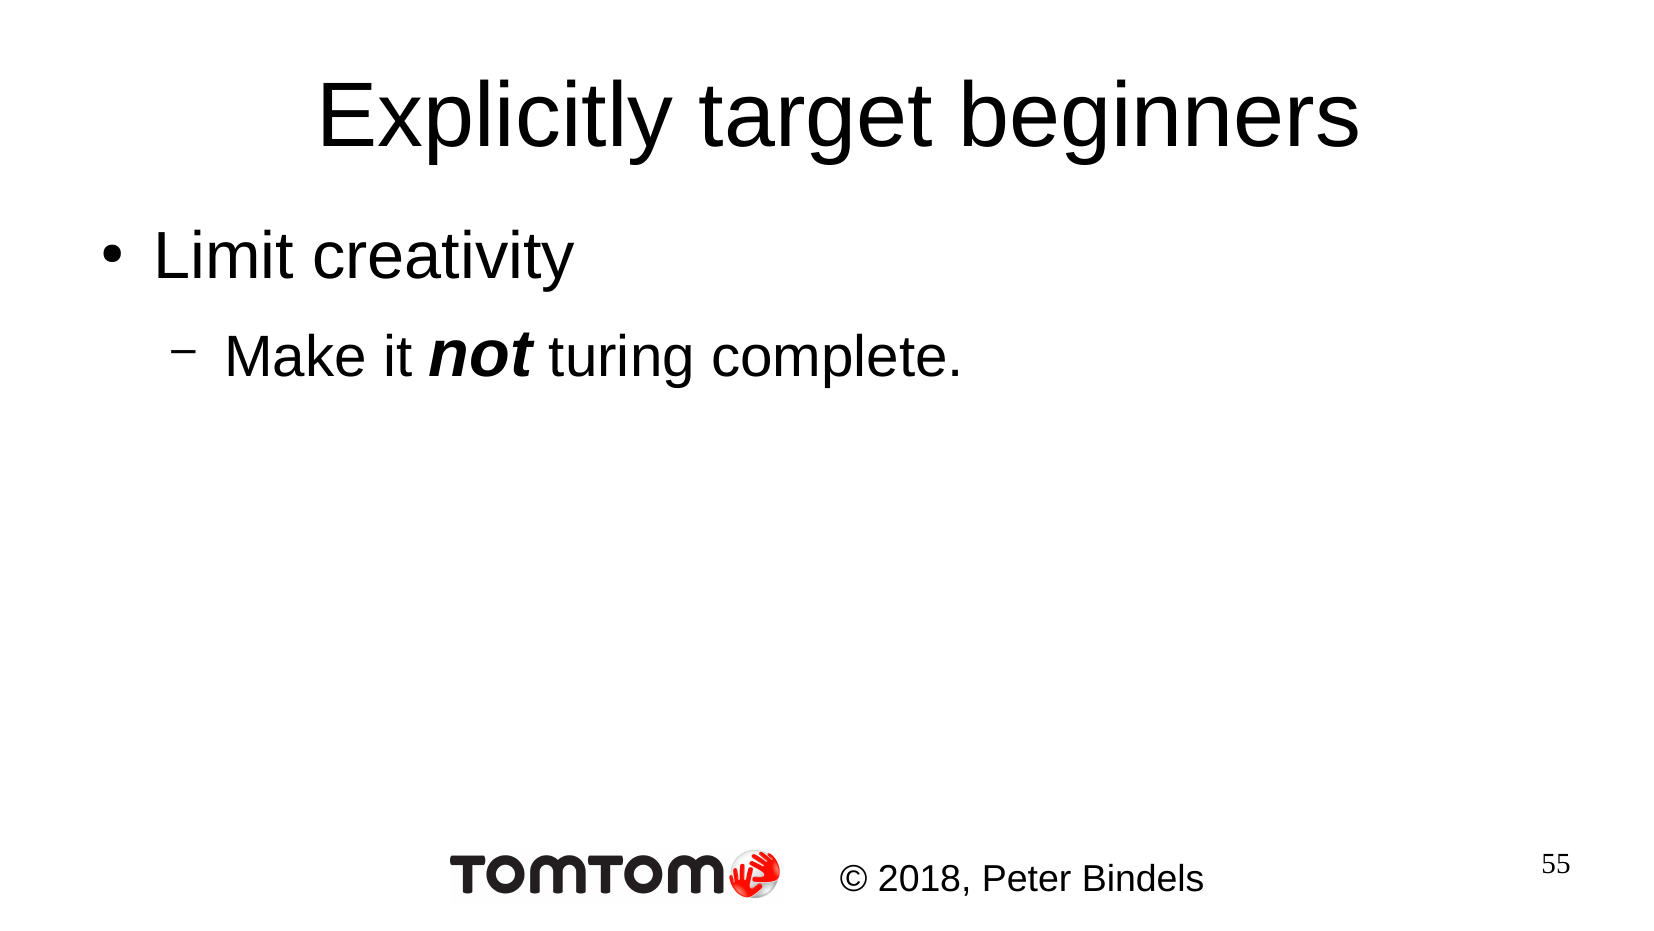

#
 Explicitly target beginners
Limit creativity
Make it not turing complete.
55